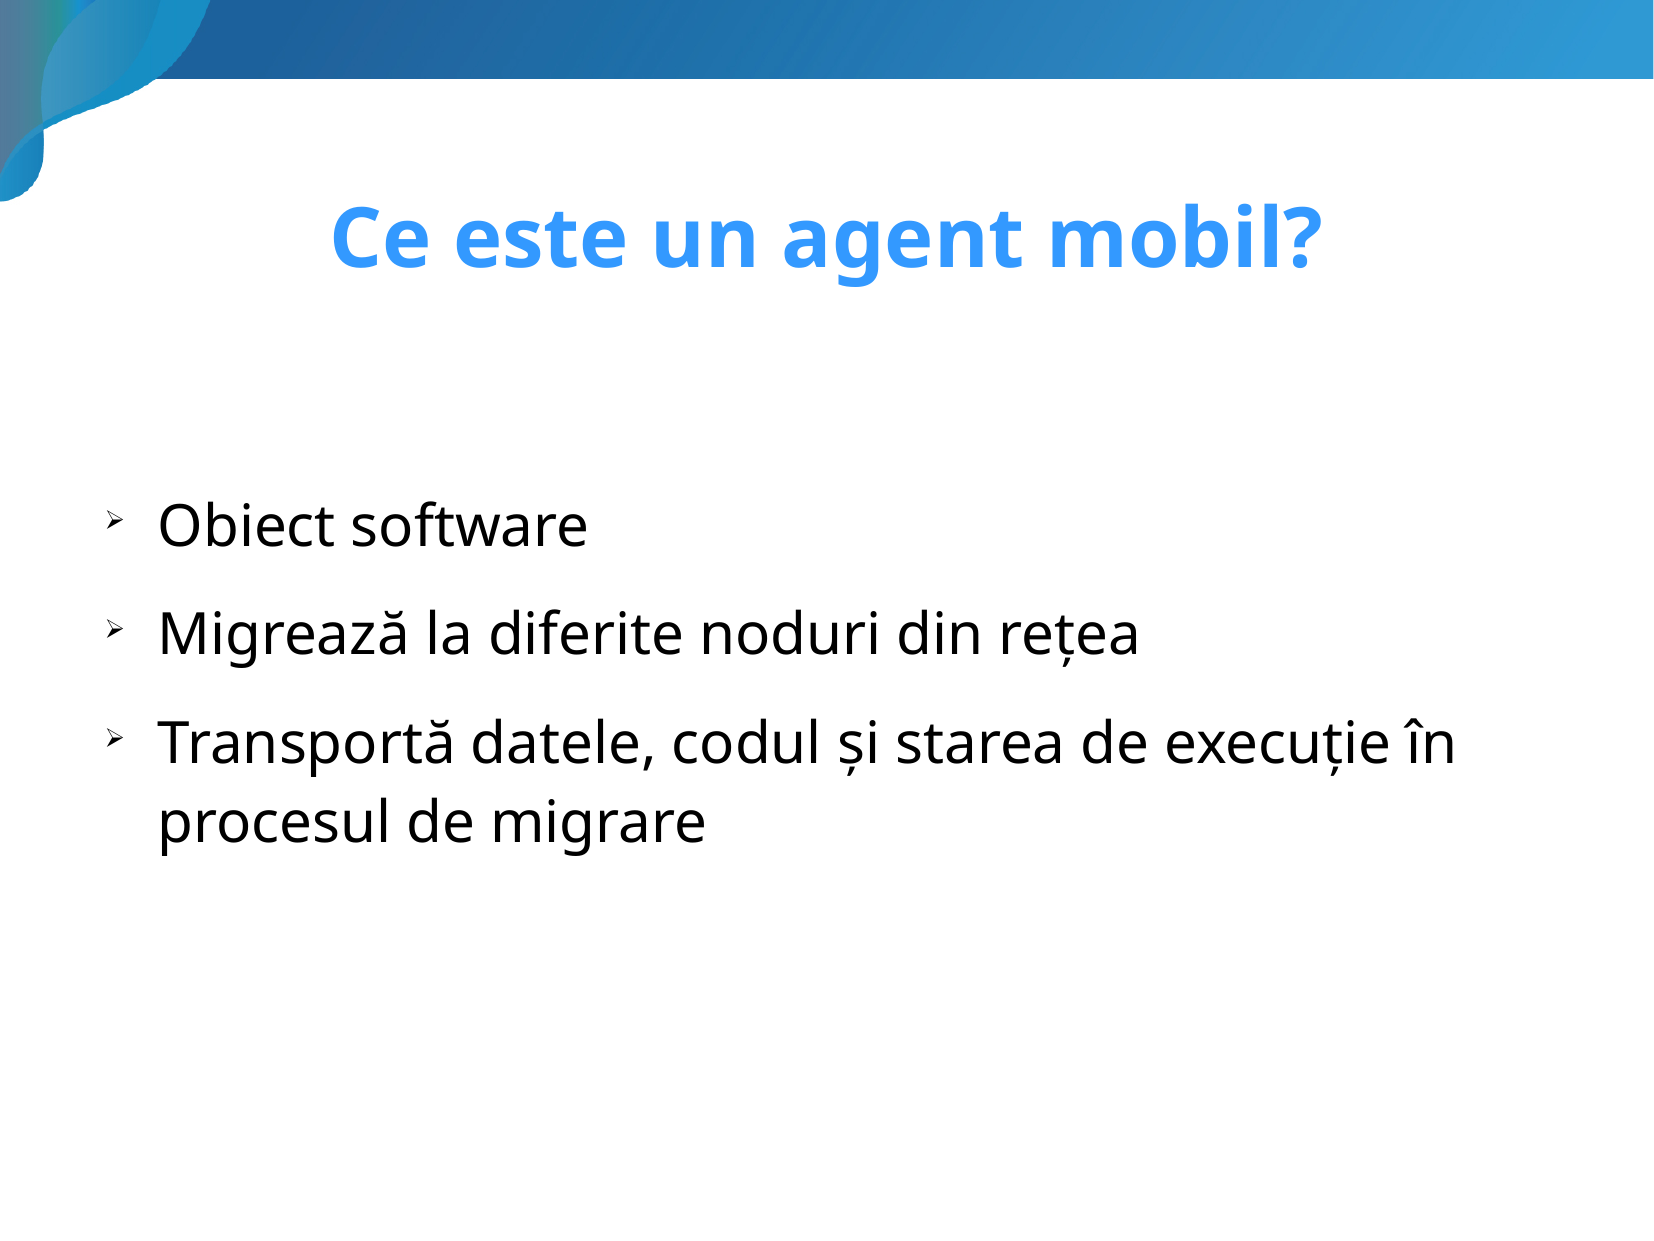

# Ce este un agent mobil?
Obiect software
Migrează la diferite noduri din rețea
Transportă datele, codul și starea de execuție în procesul de migrare